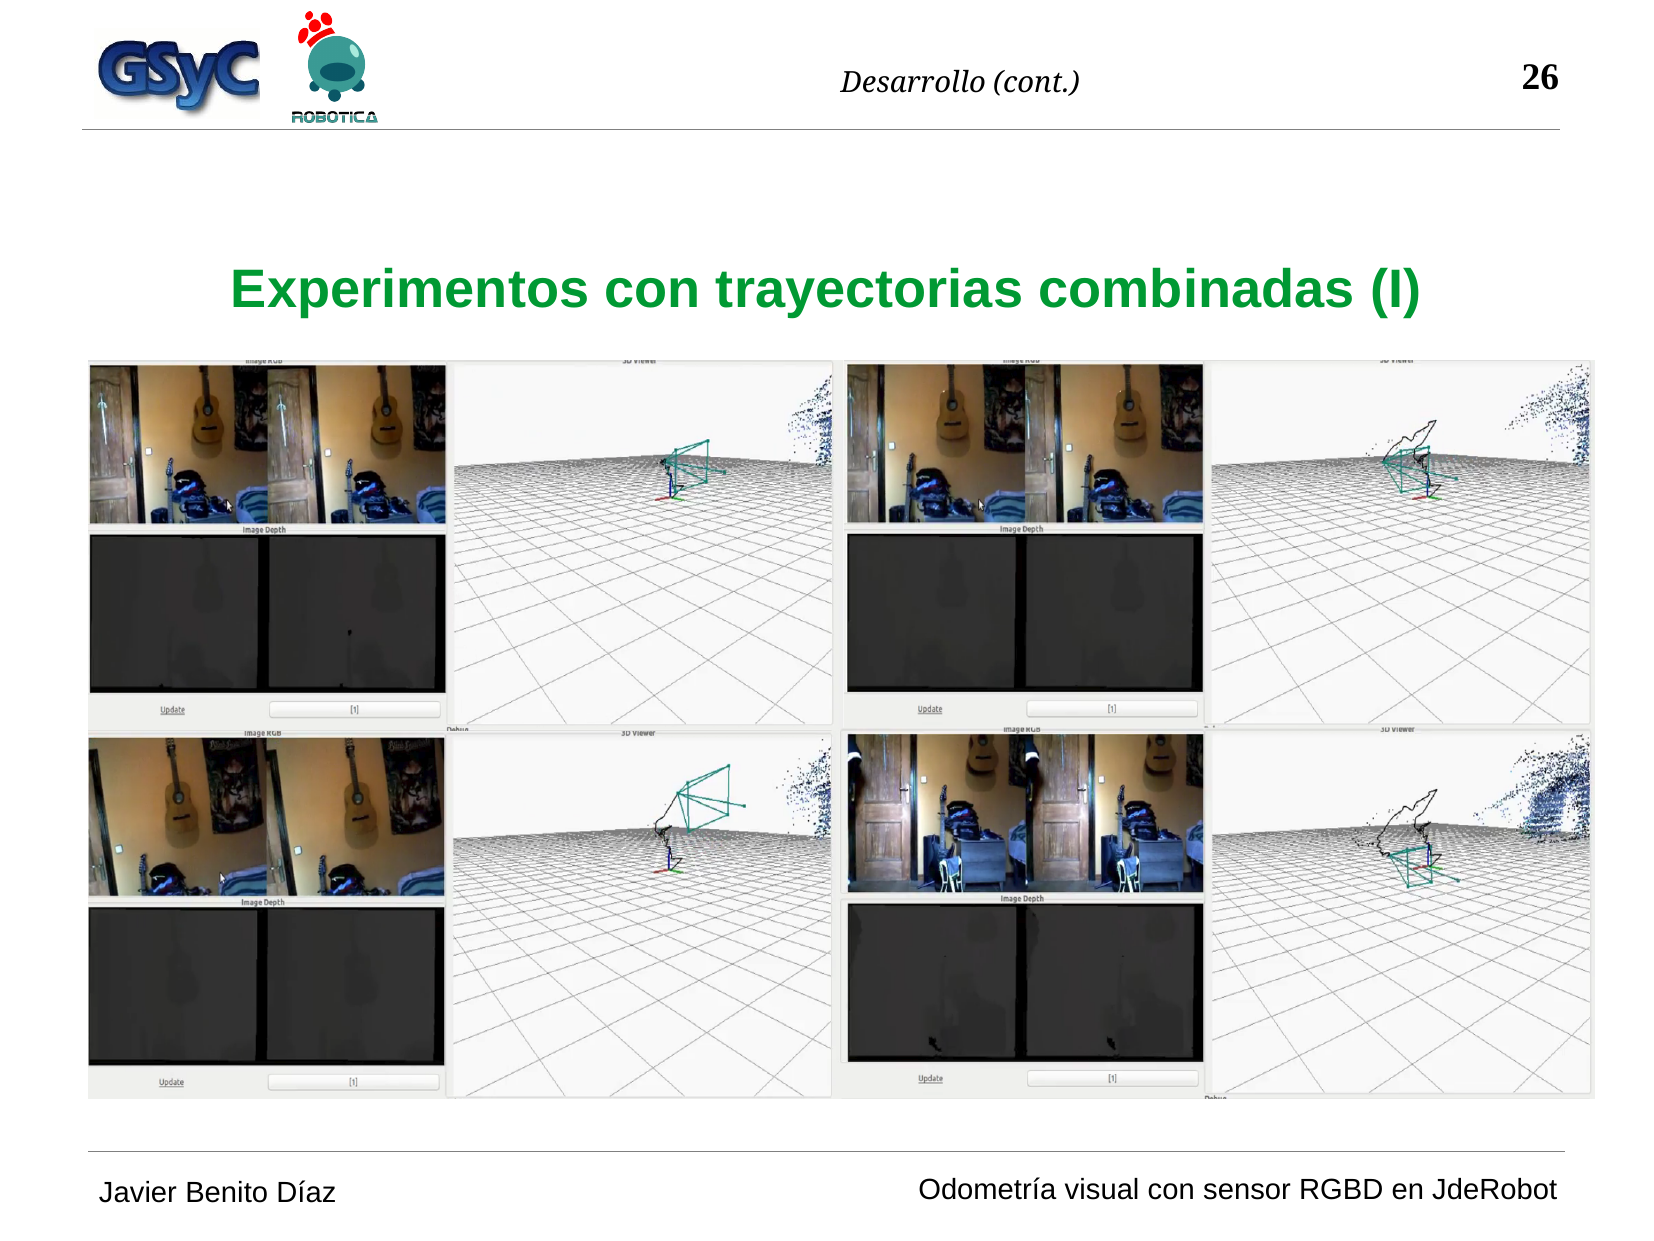

26
Desarrollo (cont.)
# Experimentos con trayectorias combinadas (I)